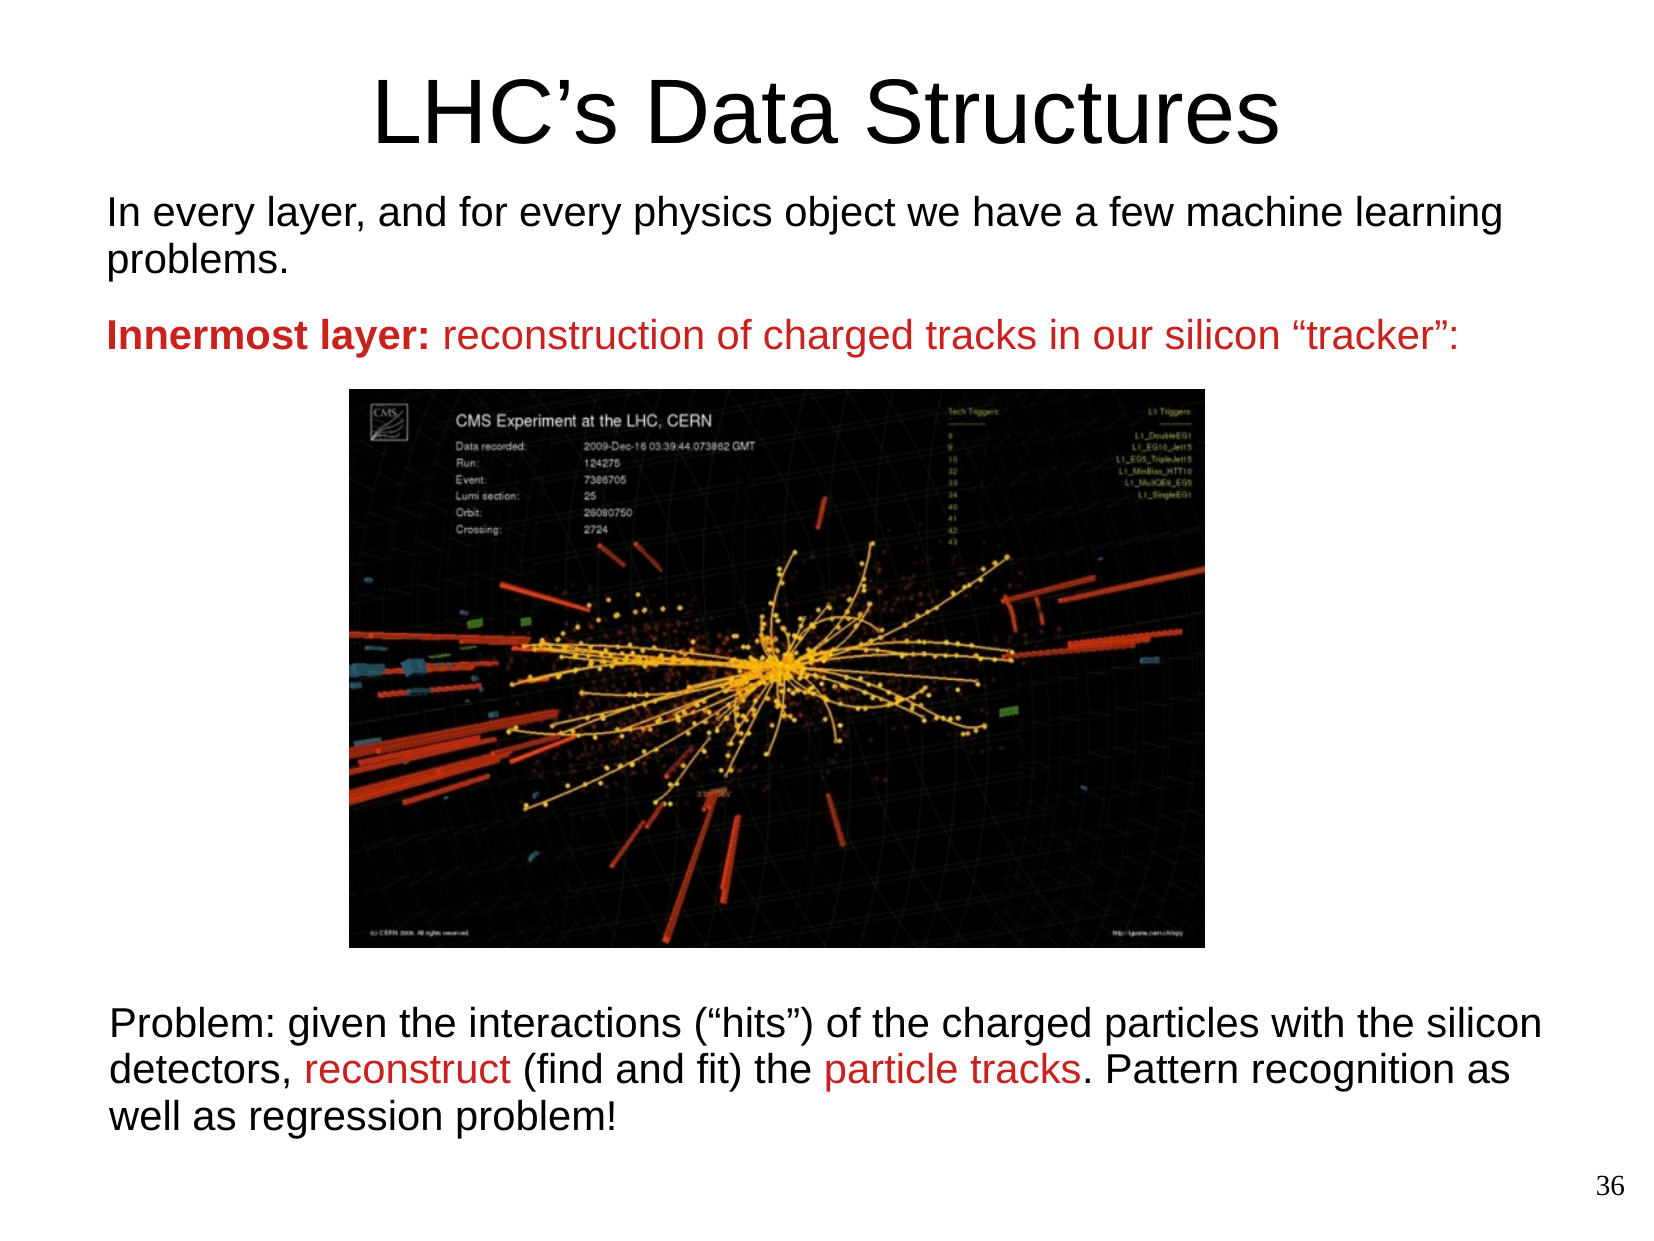

# LHC’s Data Structures
In every layer, and for every physics object we have a few machine learning problems.
Innermost layer: reconstruction of charged tracks in our silicon “tracker”:
Problem: given the interactions (“hits”) of the charged particles with the silicon detectors, reconstruct (find and fit) the particle tracks. Pattern recognition as well as regression problem!
36